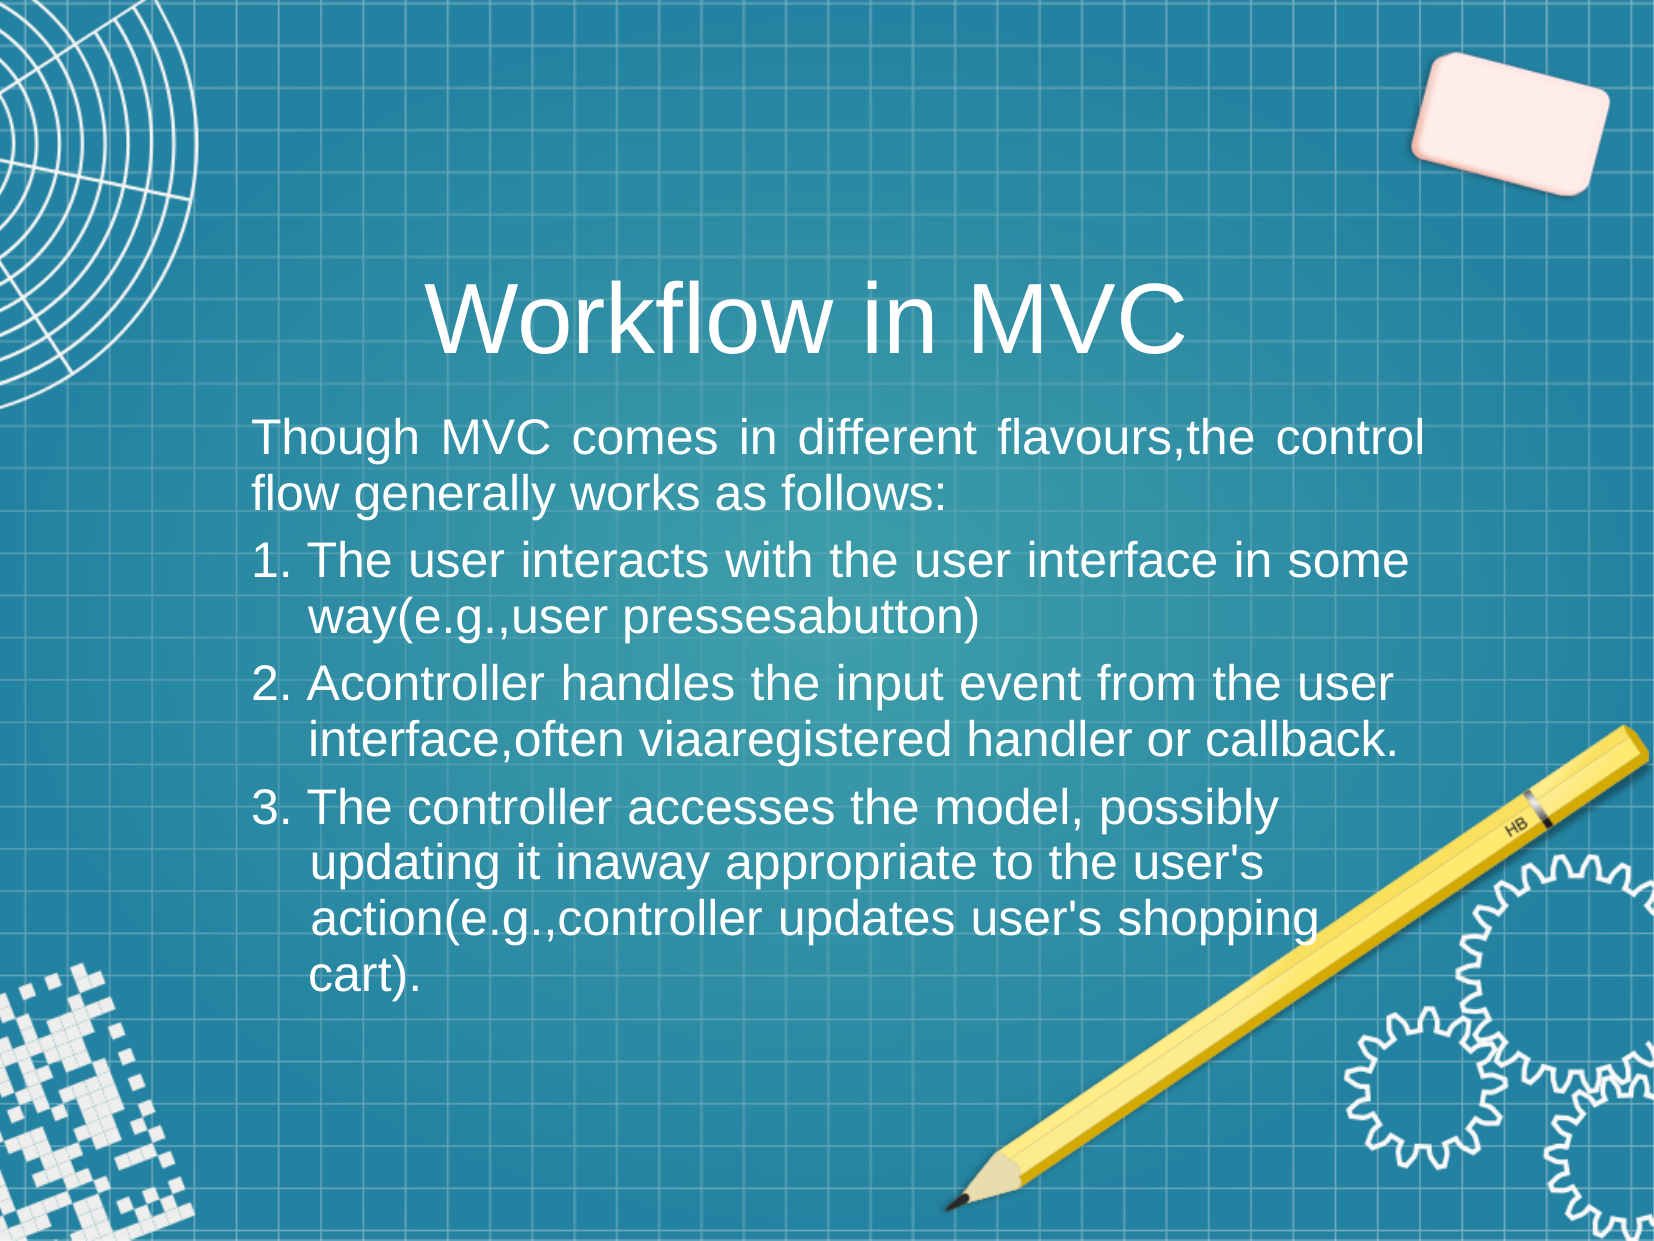

# Workflow in MVC
Though MVC comes in different flavours,the control flow generally works as follows:
The user interacts with the user interface in some way(e.g.,user pressesabutton)
Acontroller handles the input event from the user interface,often viaaregistered handler or callback.
The controller accesses the model, possibly updating it inaway appropriate to the user's action(e.g.,controller updates user's shopping cart).